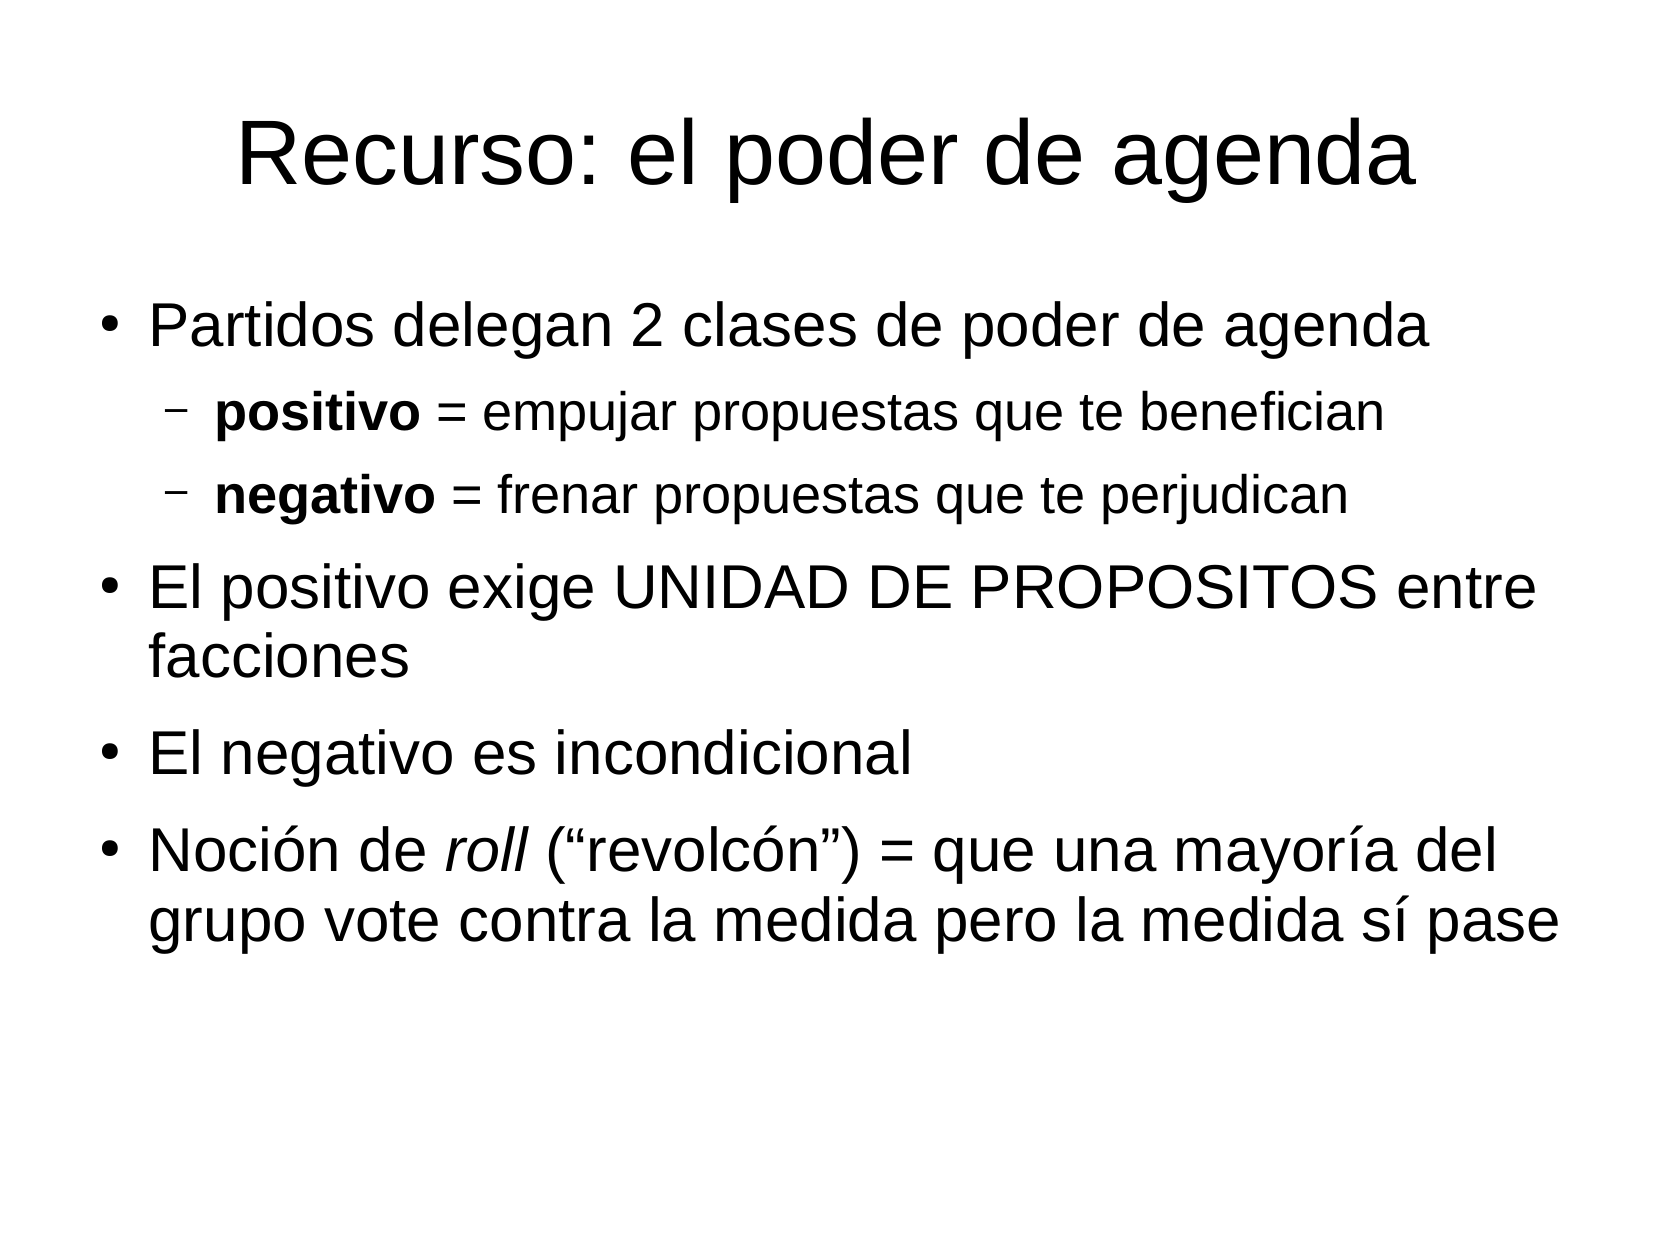

# Recurso: el poder de agenda
Partidos delegan 2 clases de poder de agenda
positivo = empujar propuestas que te benefician
negativo = frenar propuestas que te perjudican
El positivo exige UNIDAD DE PROPOSITOS entre facciones
El negativo es incondicional
Noción de roll (“revolcón”) = que una mayoría del grupo vote contra la medida pero la medida sí pase